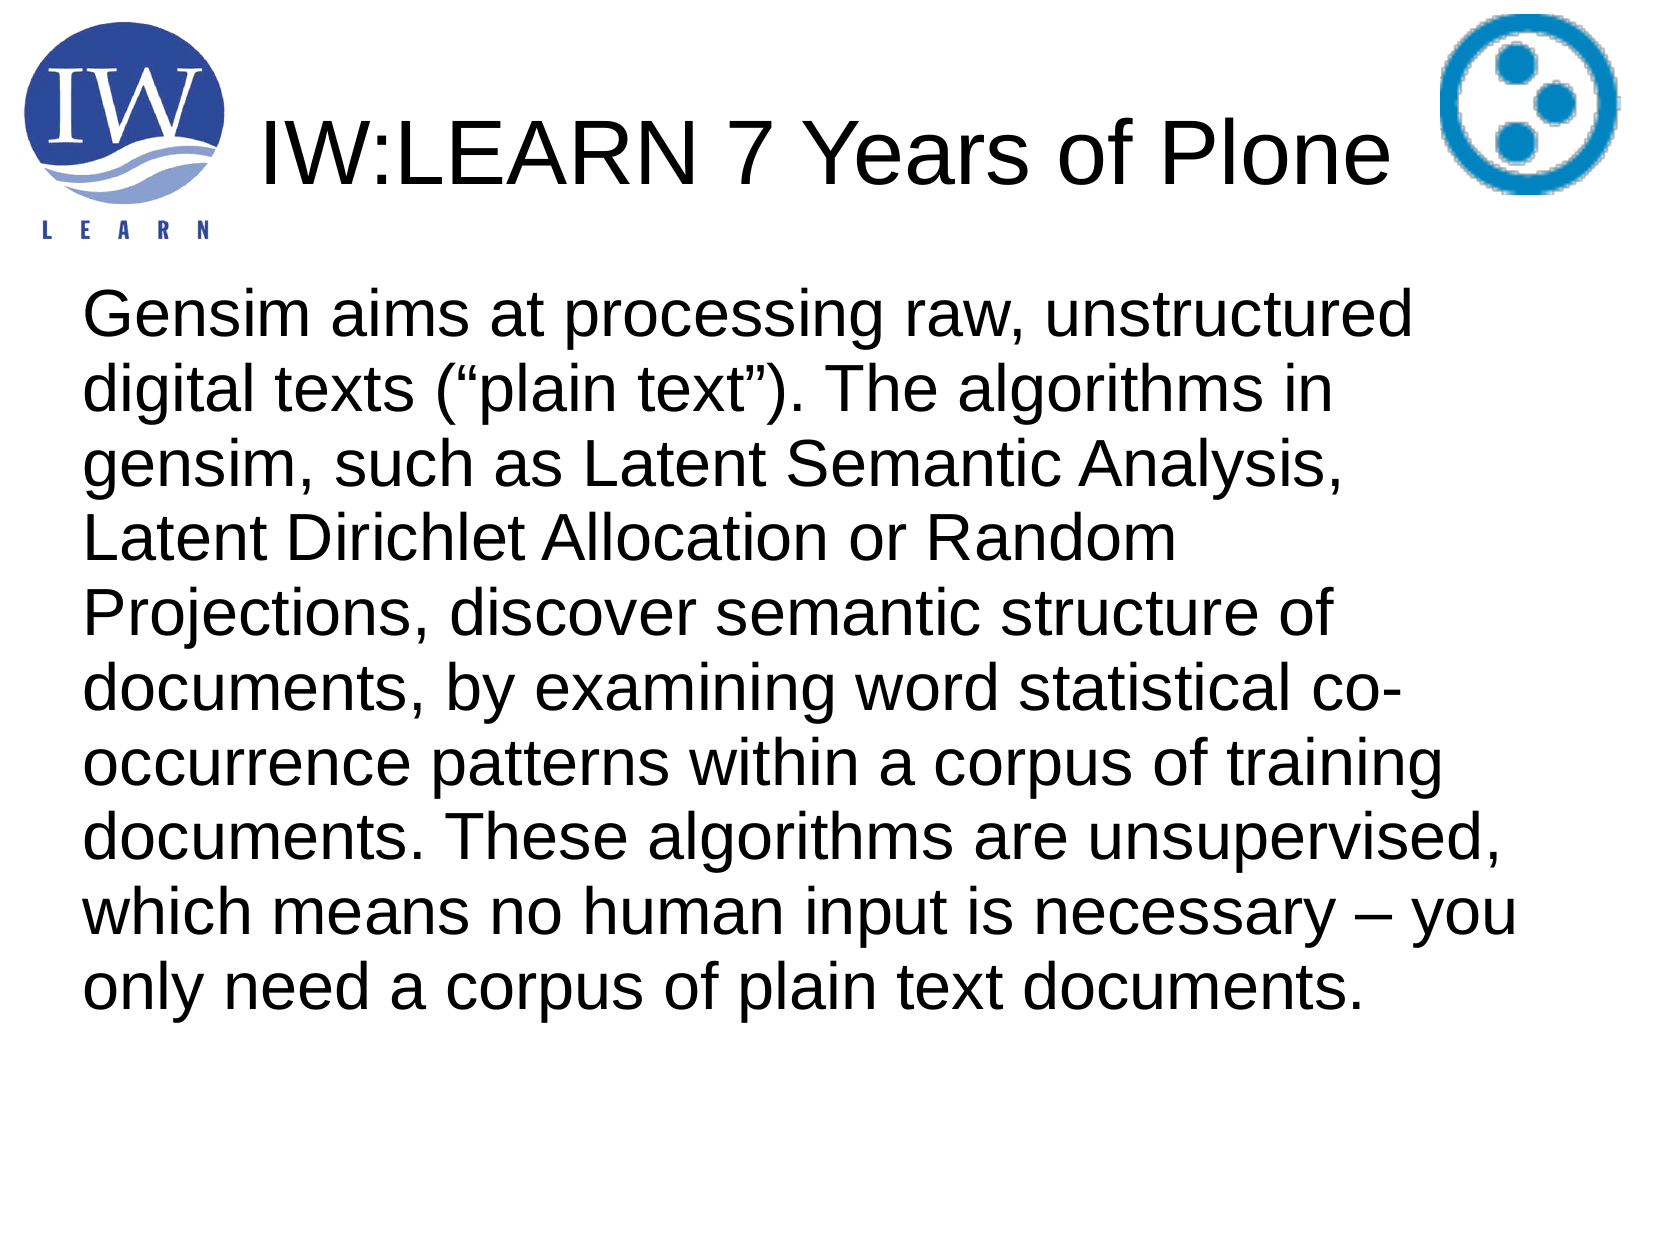

# IW:LEARN 7 Years of Plone
Gensim aims at processing raw, unstructured digital texts (“plain text”). The algorithms in gensim, such as Latent Semantic Analysis, Latent Dirichlet Allocation or Random Projections, discover semantic structure of documents, by examining word statistical co-occurrence patterns within a corpus of training documents. These algorithms are unsupervised, which means no human input is necessary – you only need a corpus of plain text documents.